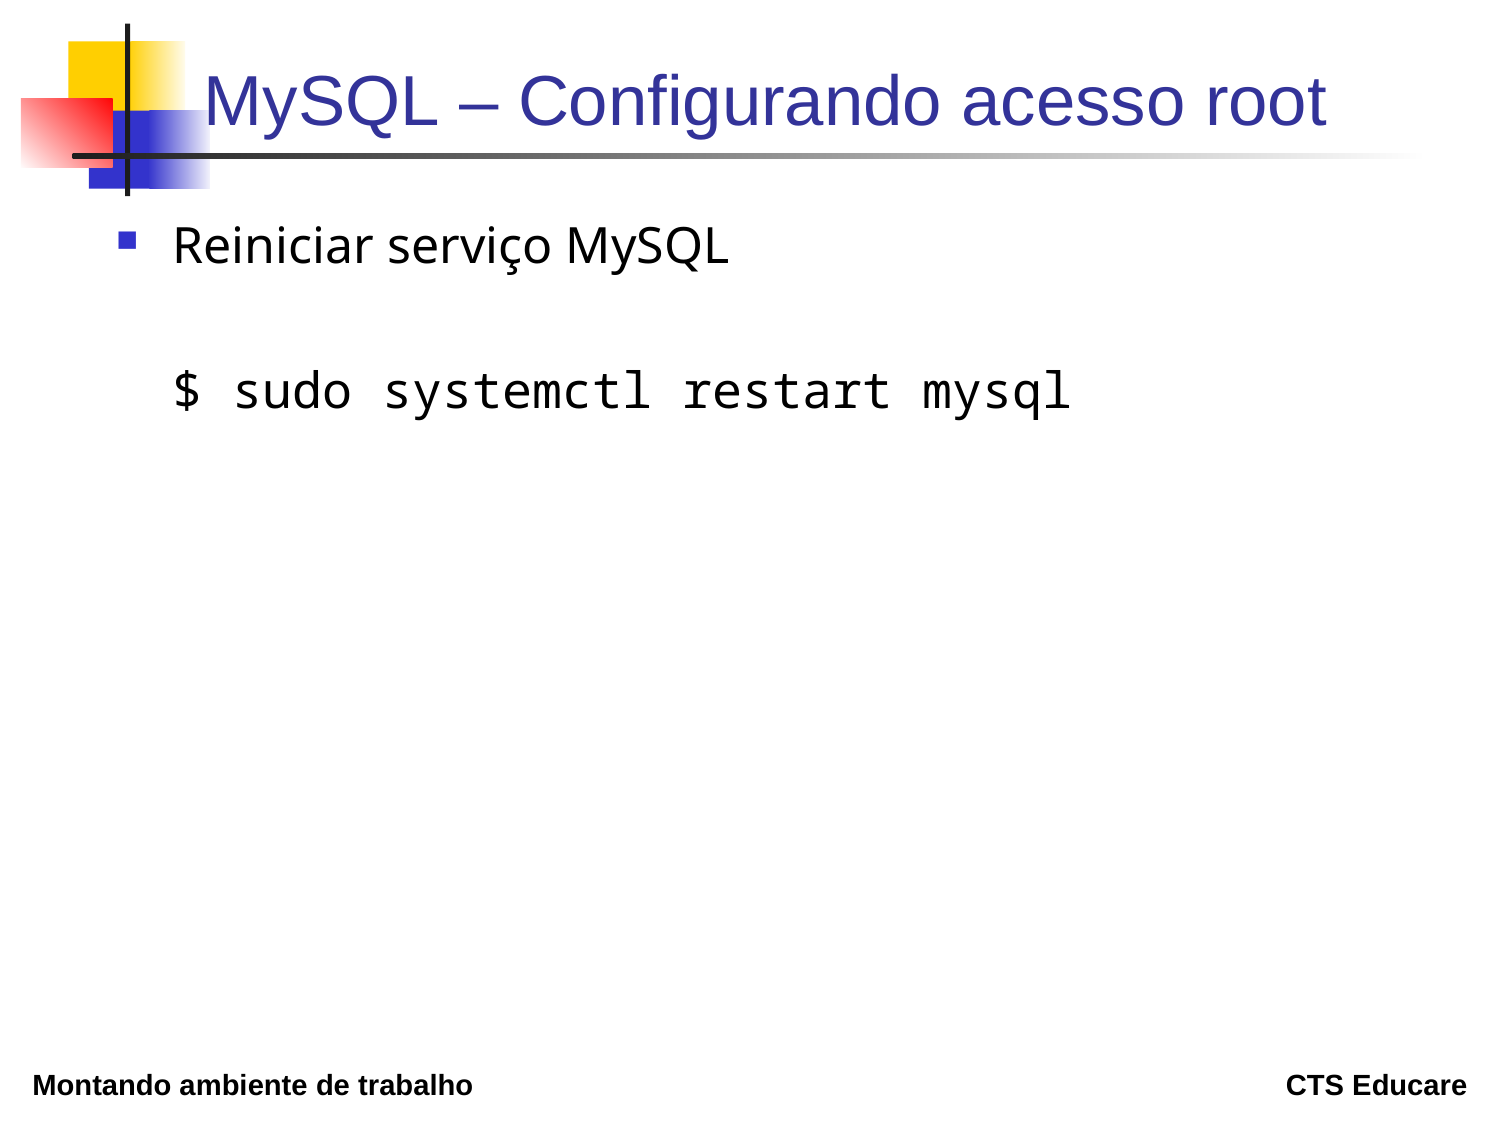

# MySQL – Configurando acesso root
Reiniciar serviço MySQL
$ sudo systemctl restart mysql